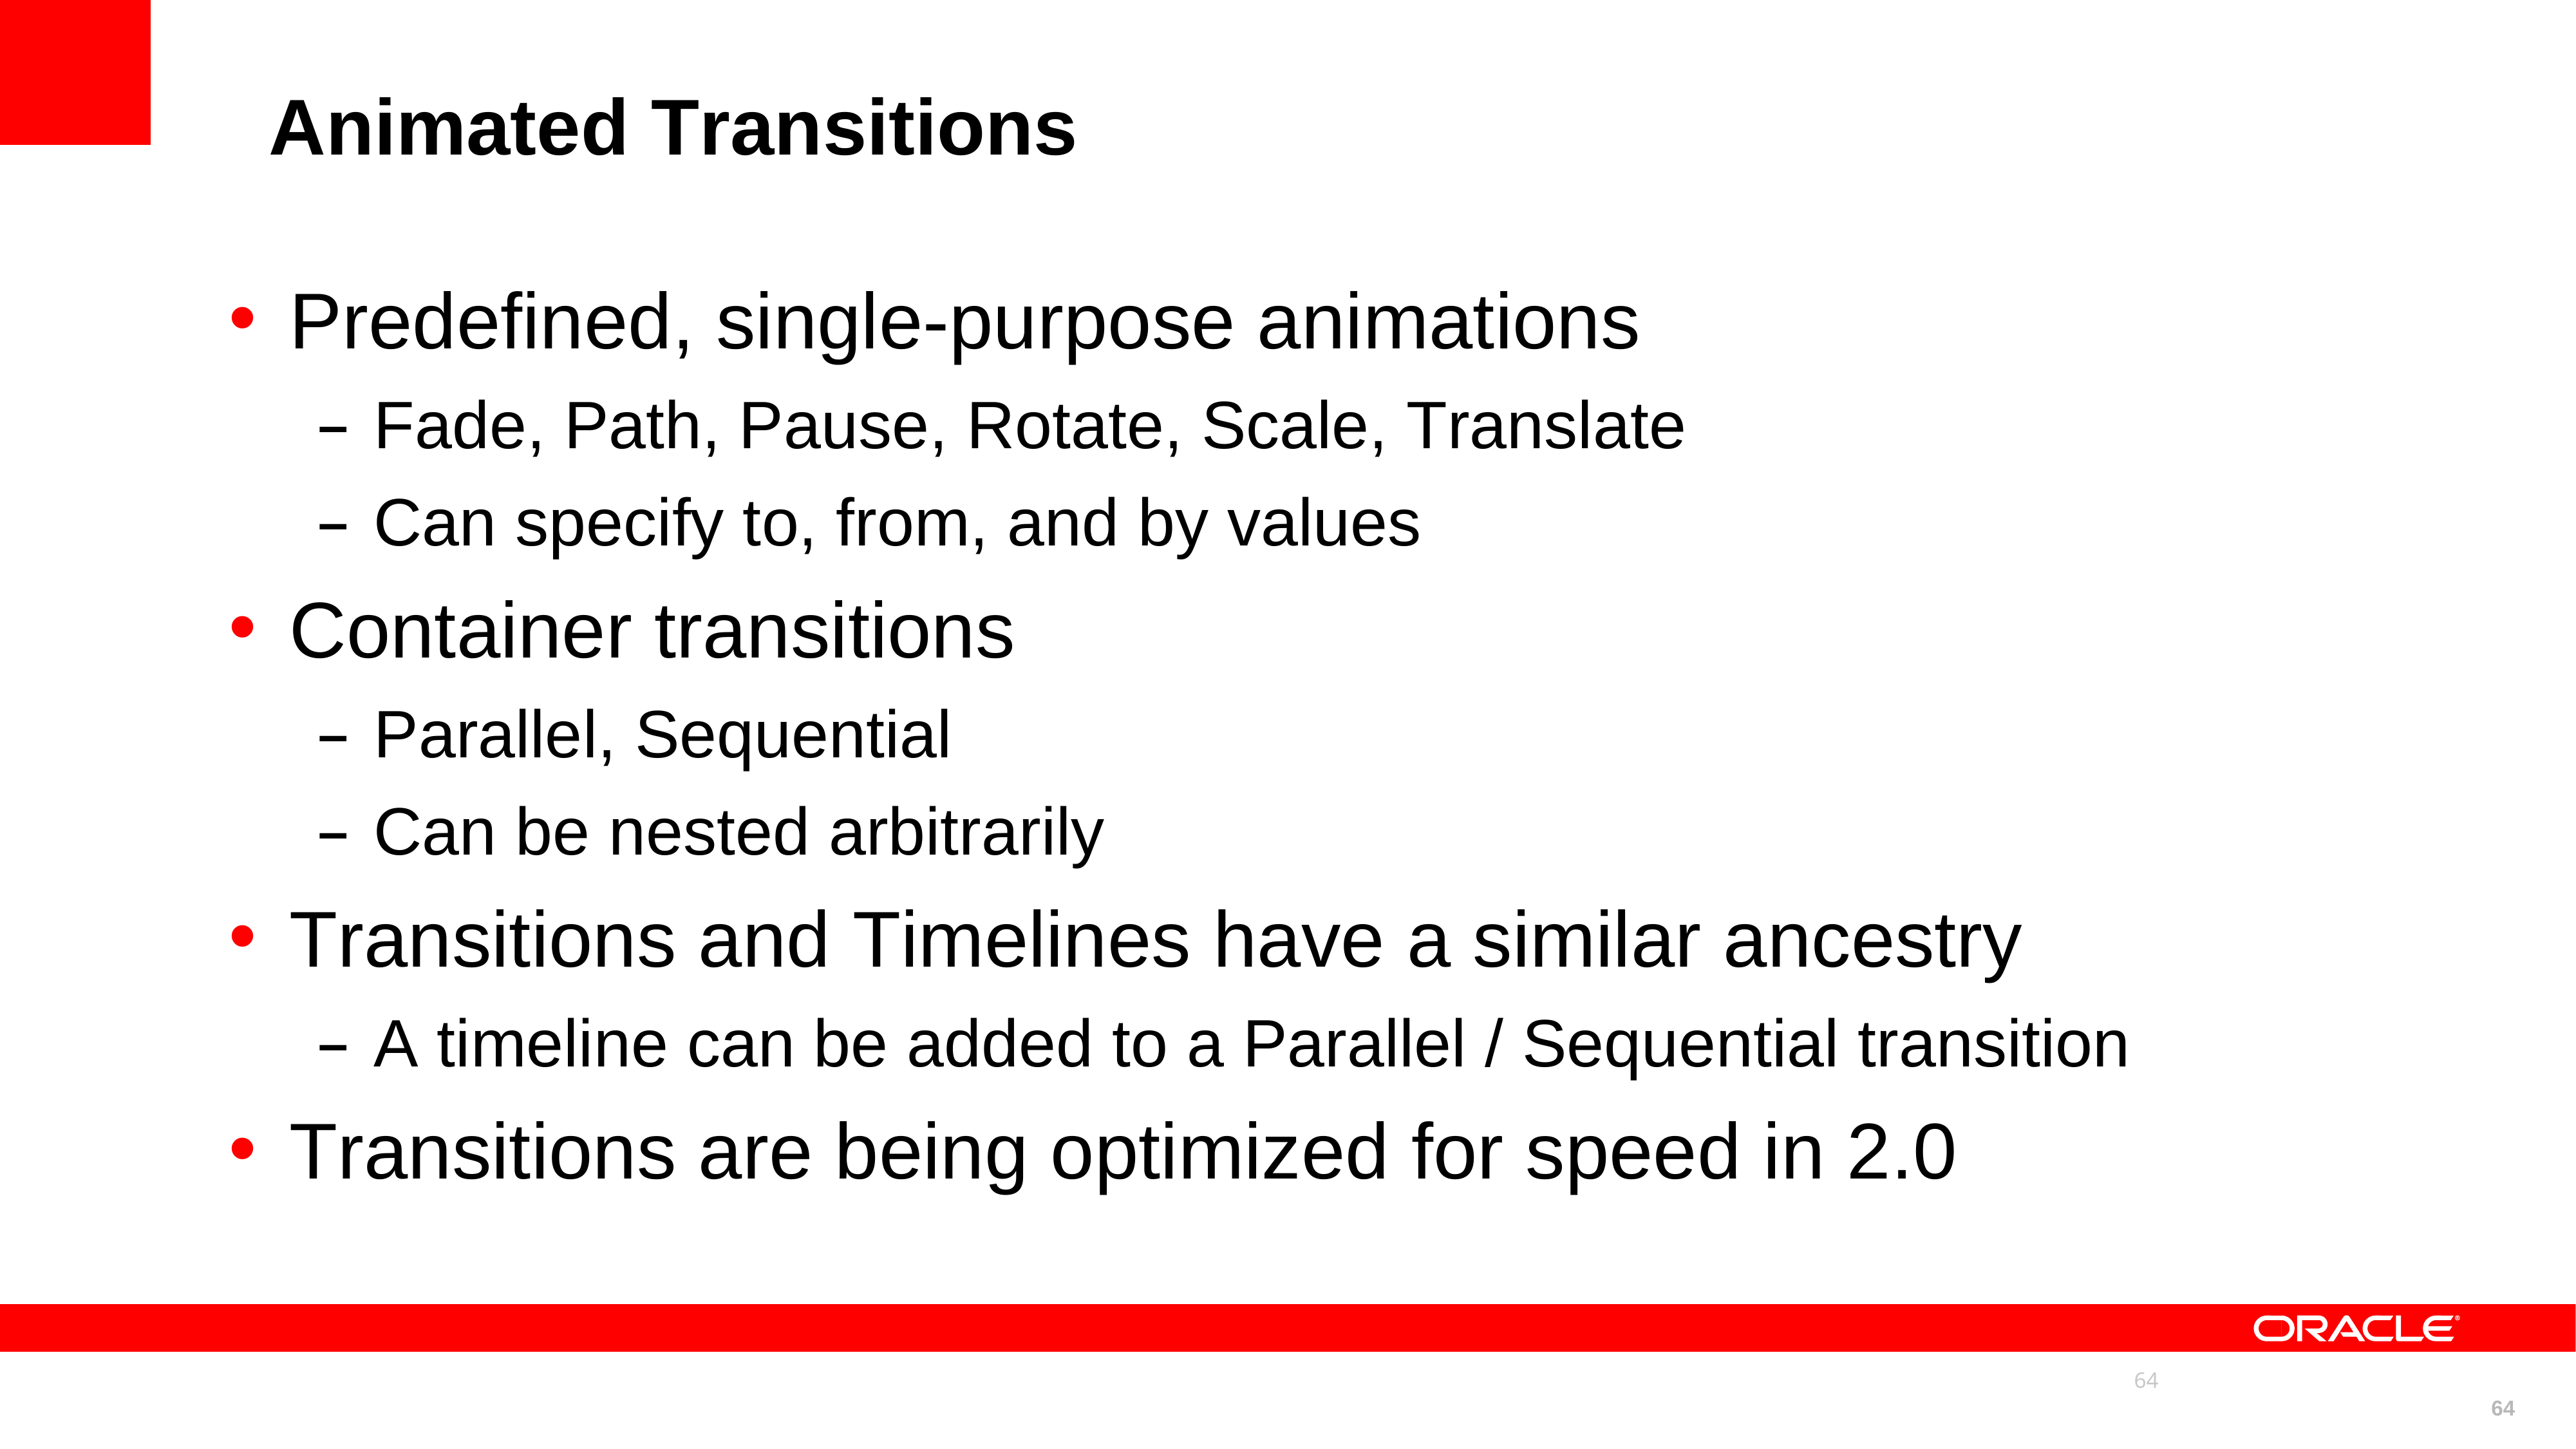

# Animated Transitions
Predefined, single-purpose animations
Fade, Path, Pause, Rotate, Scale, Translate
Can specify to, from, and by values
Container transitions
Parallel, Sequential
Can be nested arbitrarily
Transitions and Timelines have a similar ancestry
A timeline can be added to a Parallel / Sequential transition
Transitions are being optimized for speed in 2.0